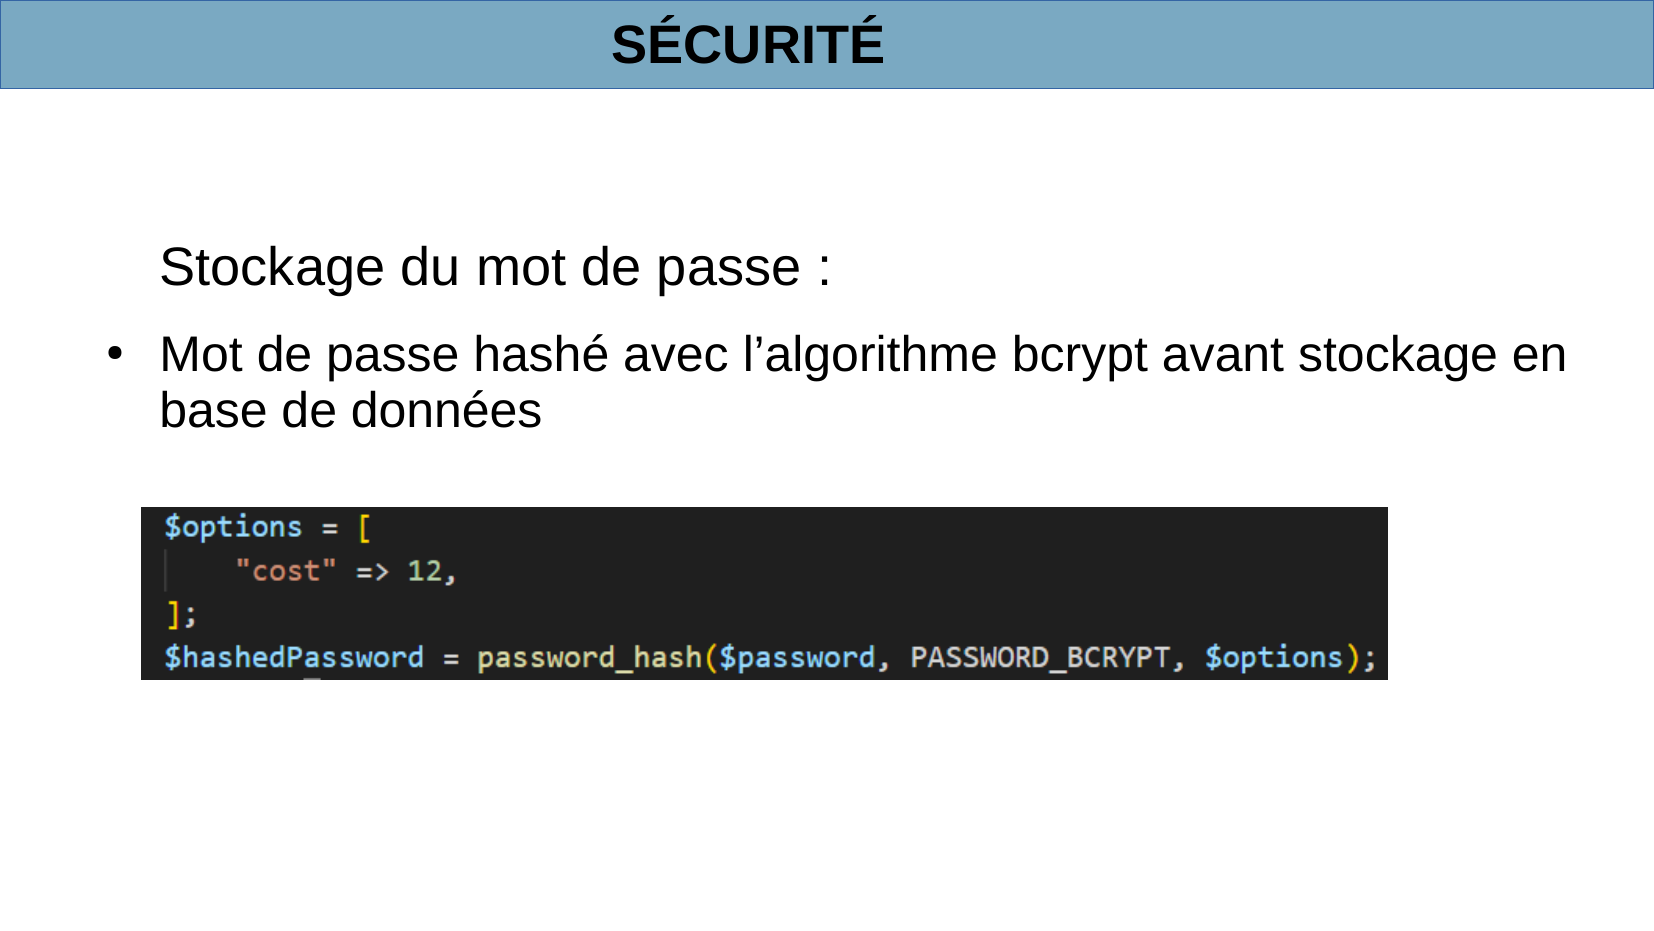

SÉCURITÉ
# Stockage du mot de passe :
Mot de passe hashé avec l’algorithme bcrypt avant stockage en base de données